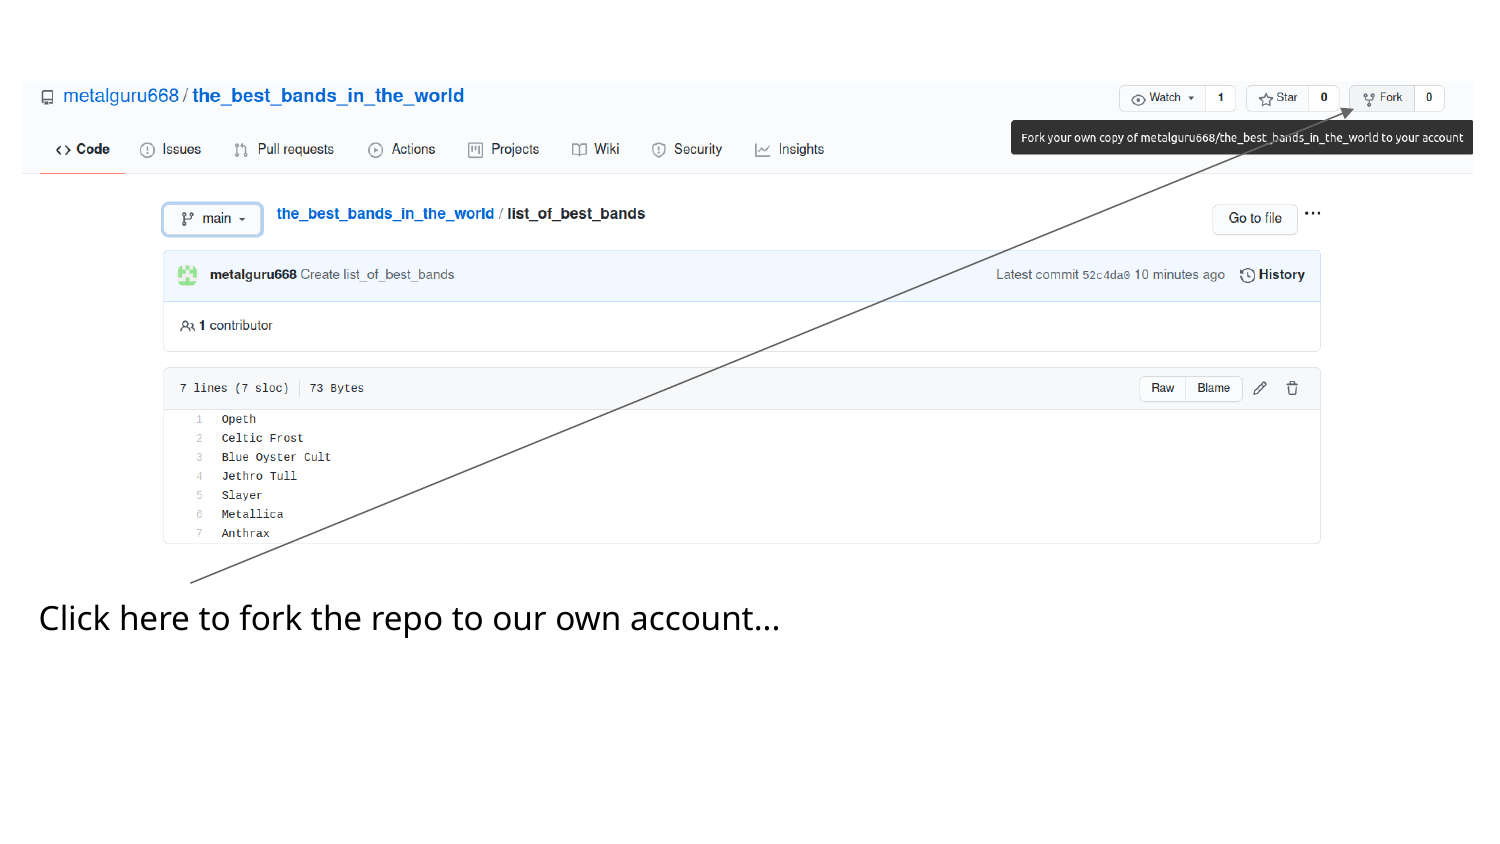

Click here to fork the repo to our own account...